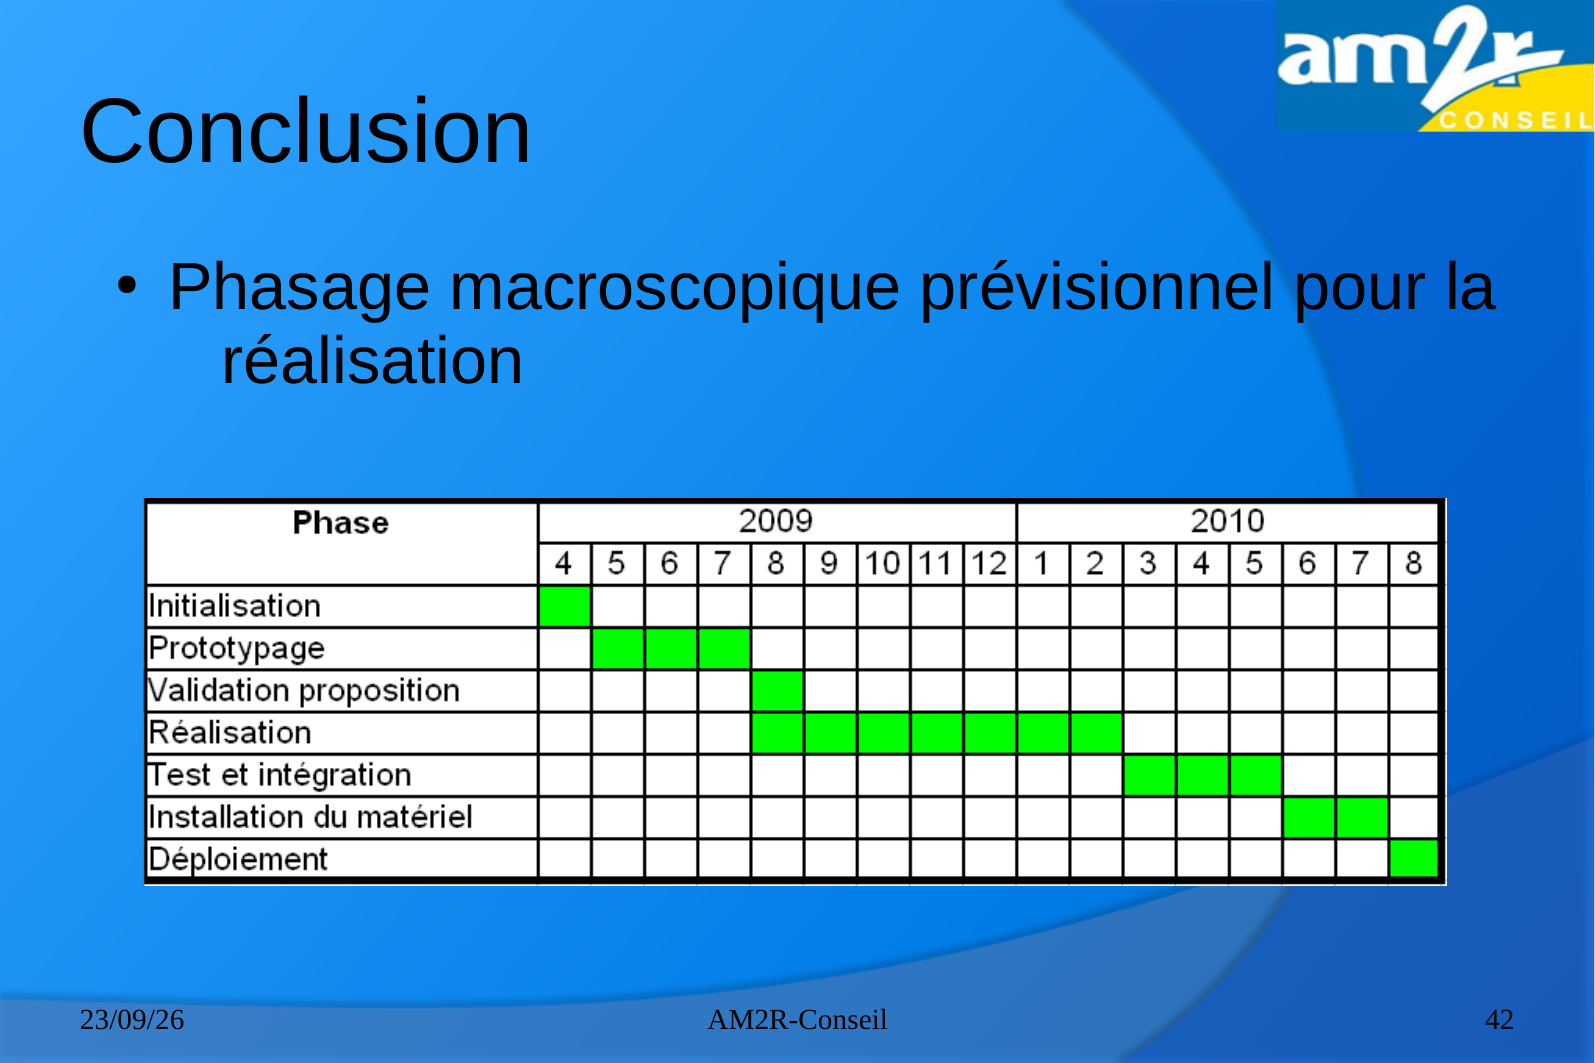

# Conclusion
Phasage macroscopique prévisionnel pour la réalisation
AM2R-Conseil
42